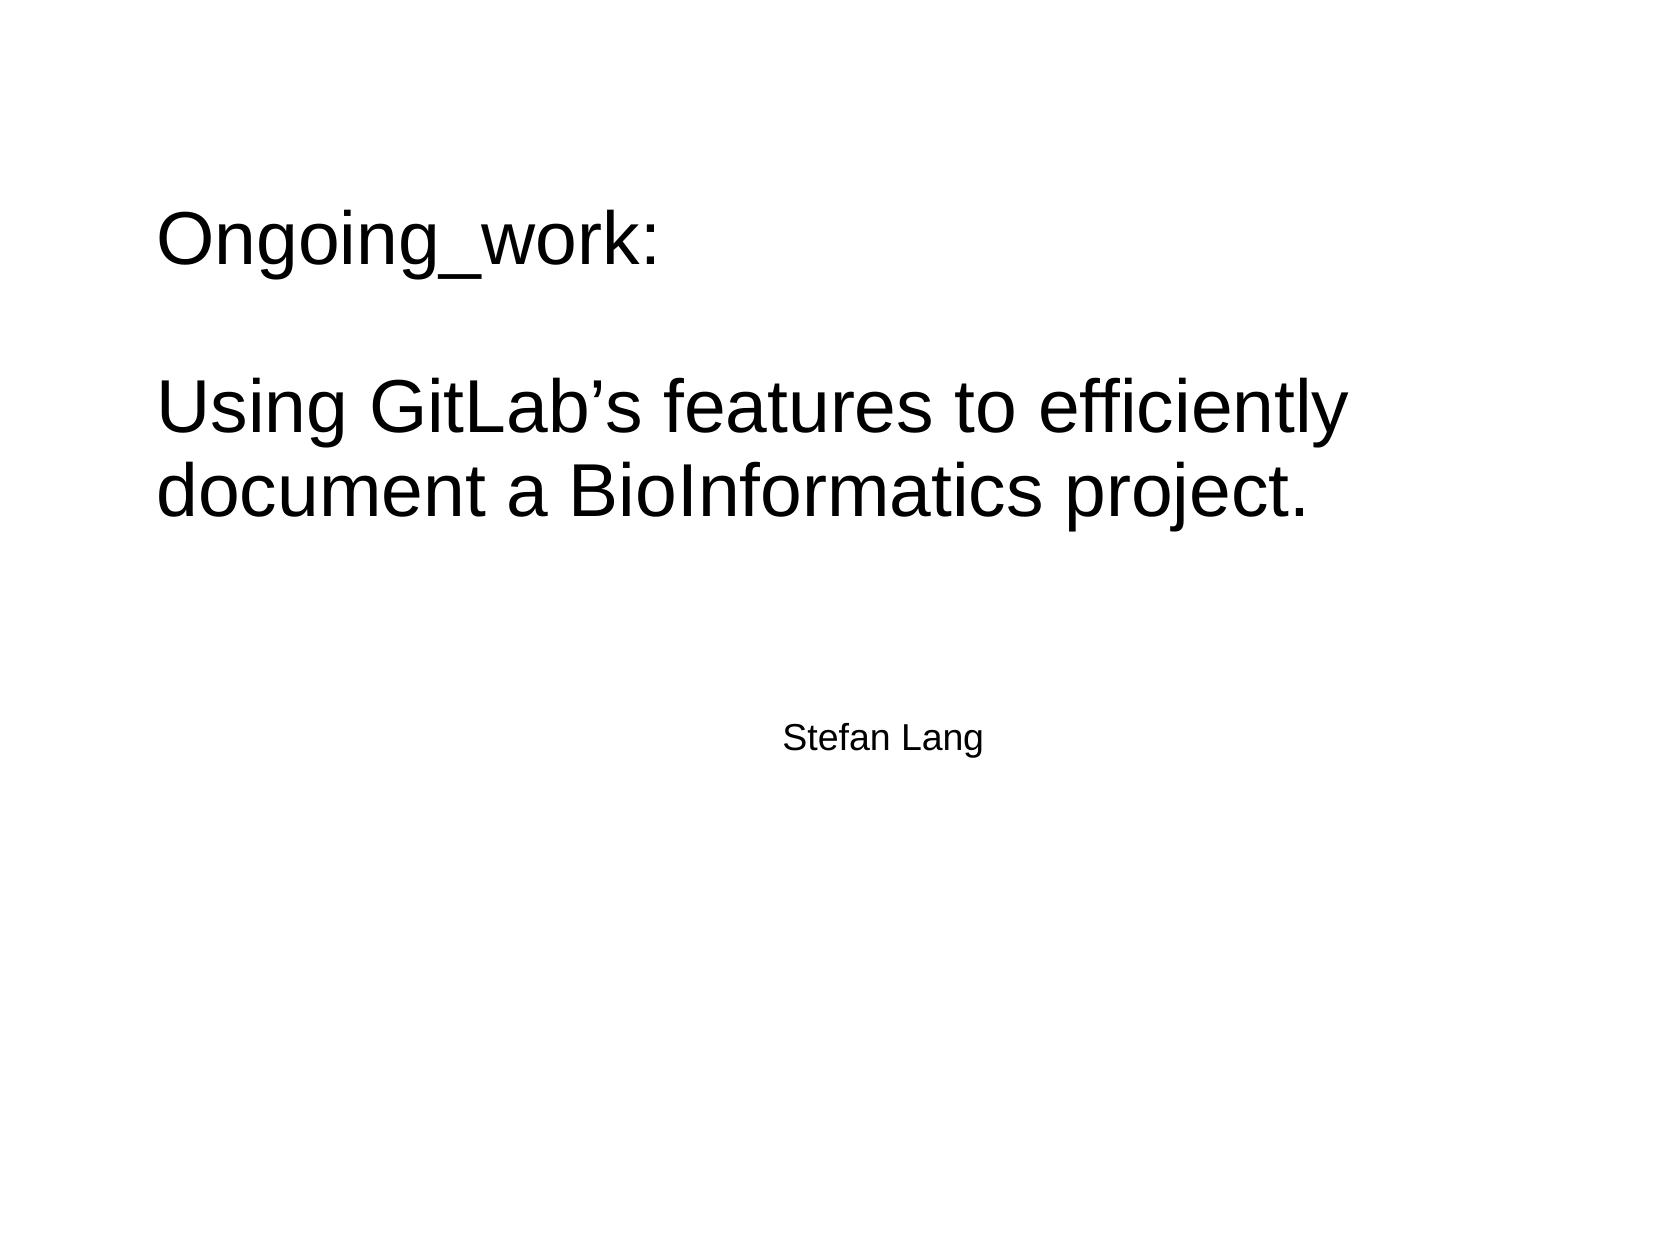

Ongoing_work:
Using GitLab’s features to efficiently document a BioInformatics project.
Stefan Lang